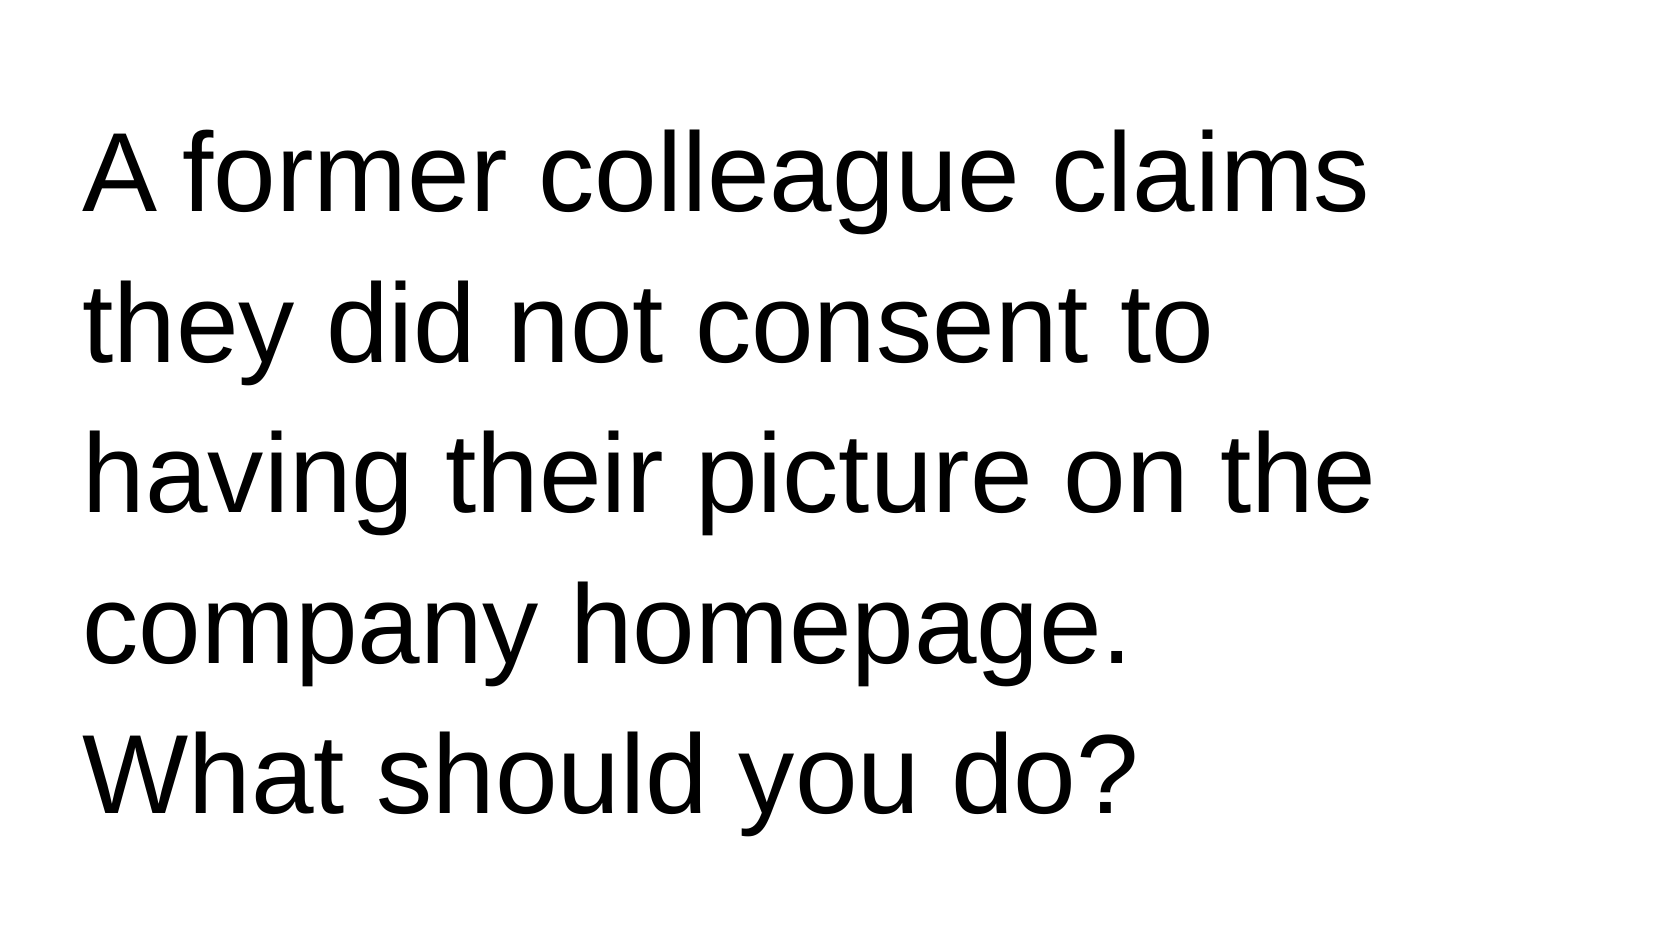

# A former colleague claims they did not consent to having their picture on the company homepage. What should you do?